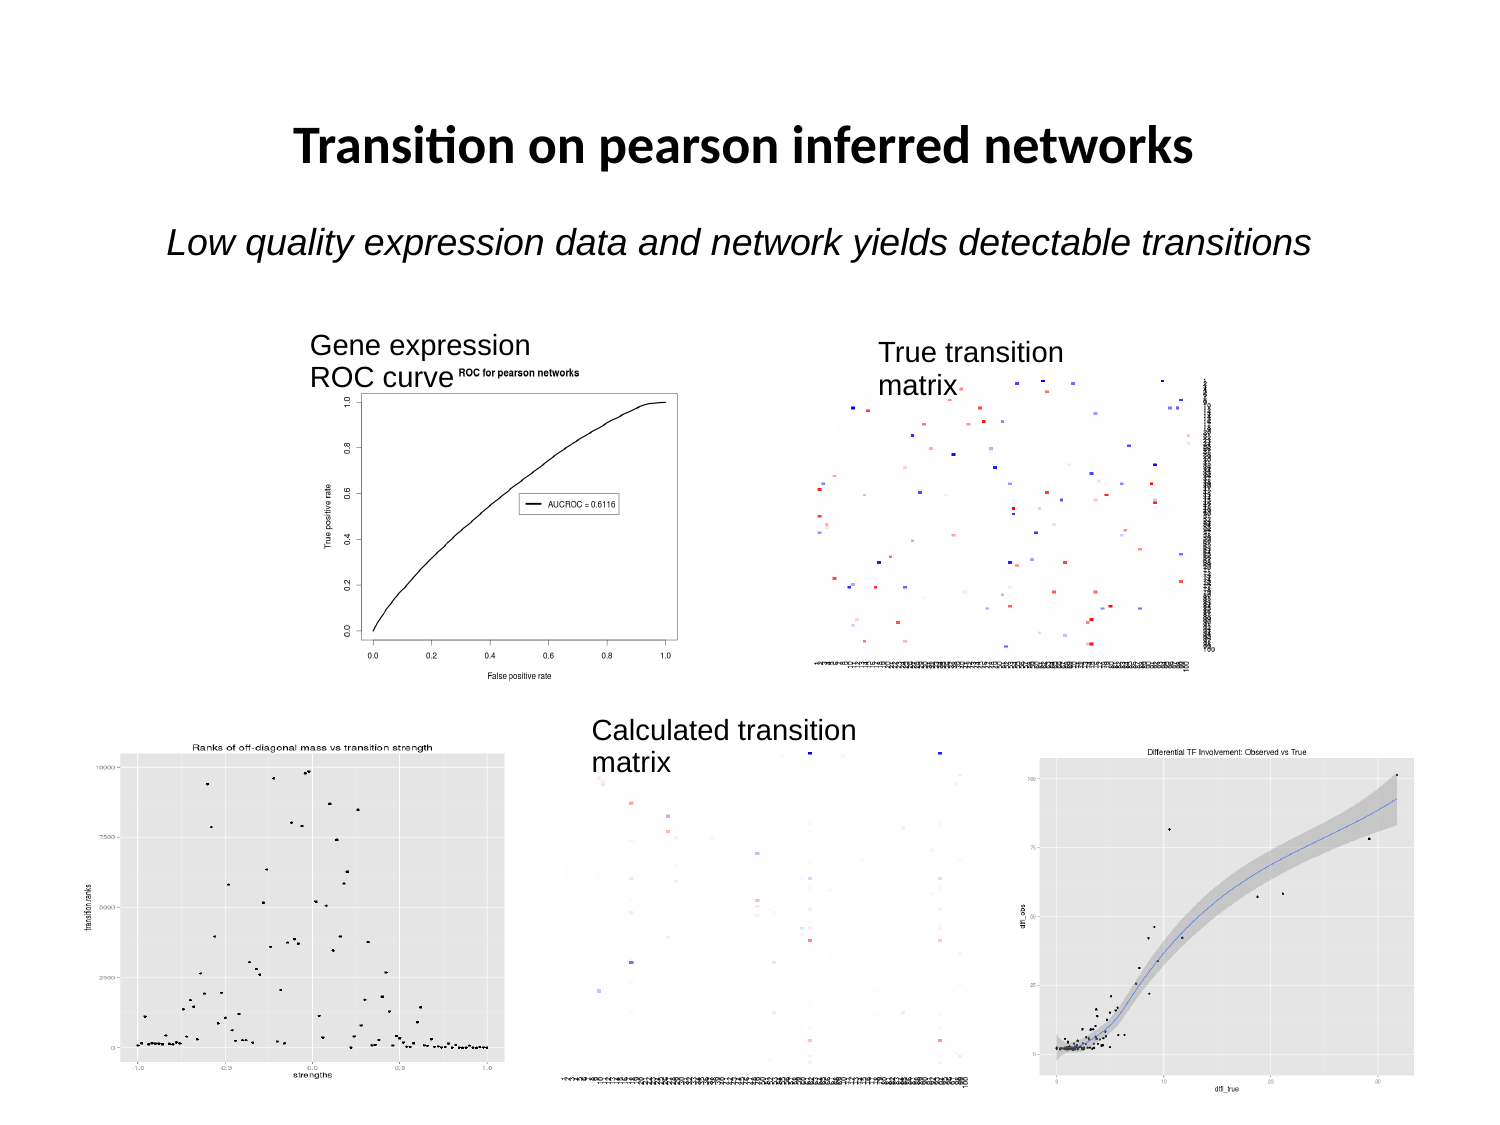

# Transition on pearson inferred networks
Low quality expression data and network yields detectable transitions
Gene expression ROC curve
True transition matrix
Calculated transition matrix